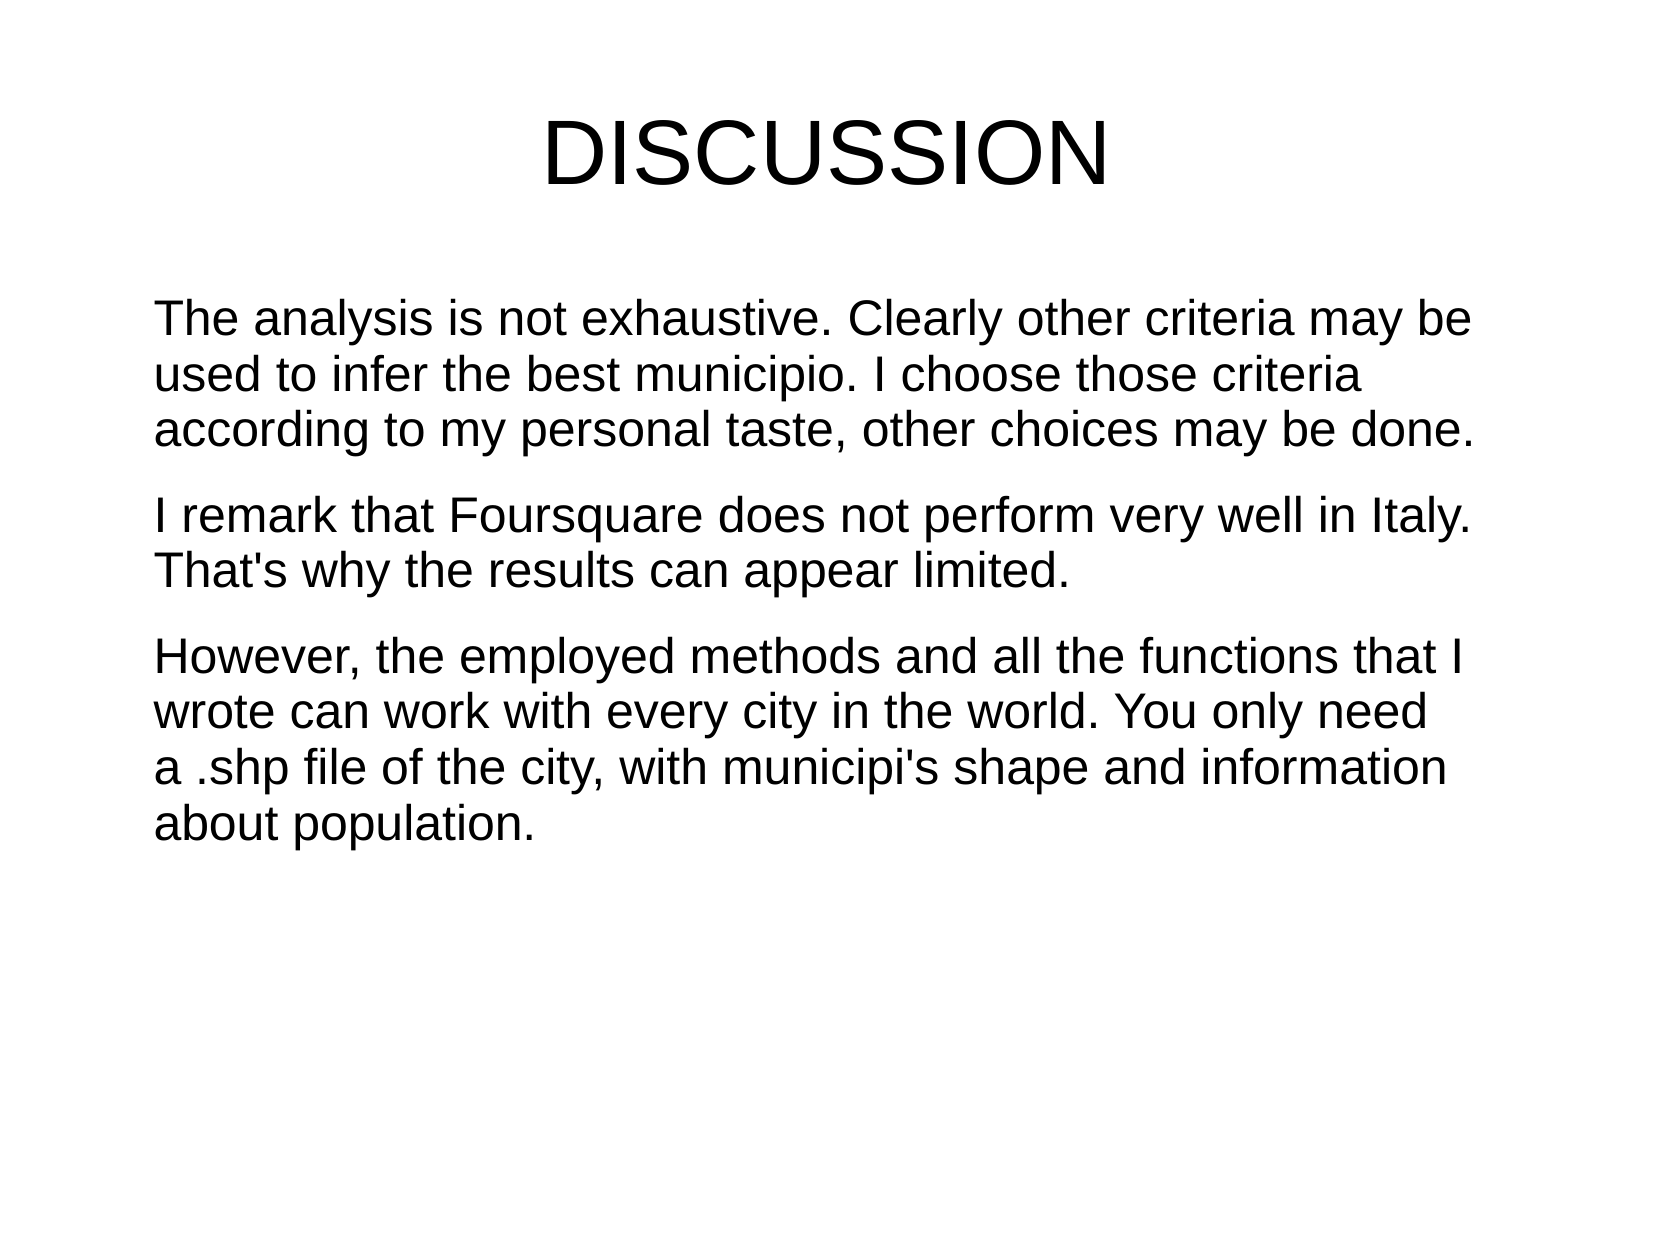

# DISCUSSION
The analysis is not exhaustive. Clearly other criteria may be used to infer the best municipio. I choose those criteria according to my personal taste, other choices may be done.
I remark that Foursquare does not perform very well in Italy. That's why the results can appear limited.
However, the employed methods and all the functions that I wrote can work with every city in the world. You only need a .shp file of the city, with municipi's shape and information about population.